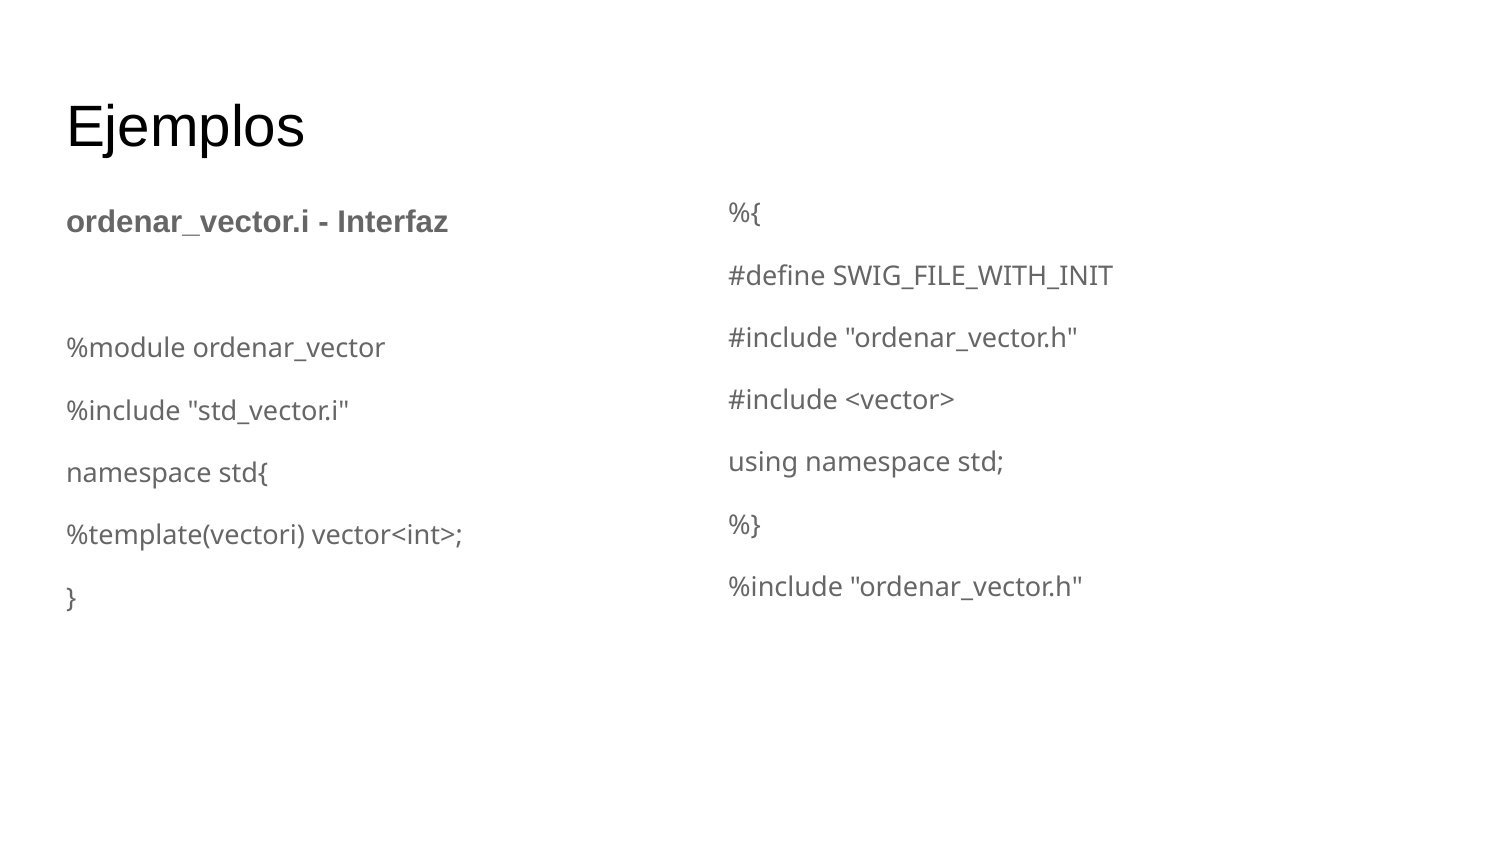

# Ejemplos
%{
#define SWIG_FILE_WITH_INIT
#include "ordenar_vector.h"
#include <vector>
using namespace std;
%}
%include "ordenar_vector.h"
ordenar_vector.i - Interfaz
%module ordenar_vector
%include "std_vector.i"
namespace std{
%template(vectori) vector<int>;
}